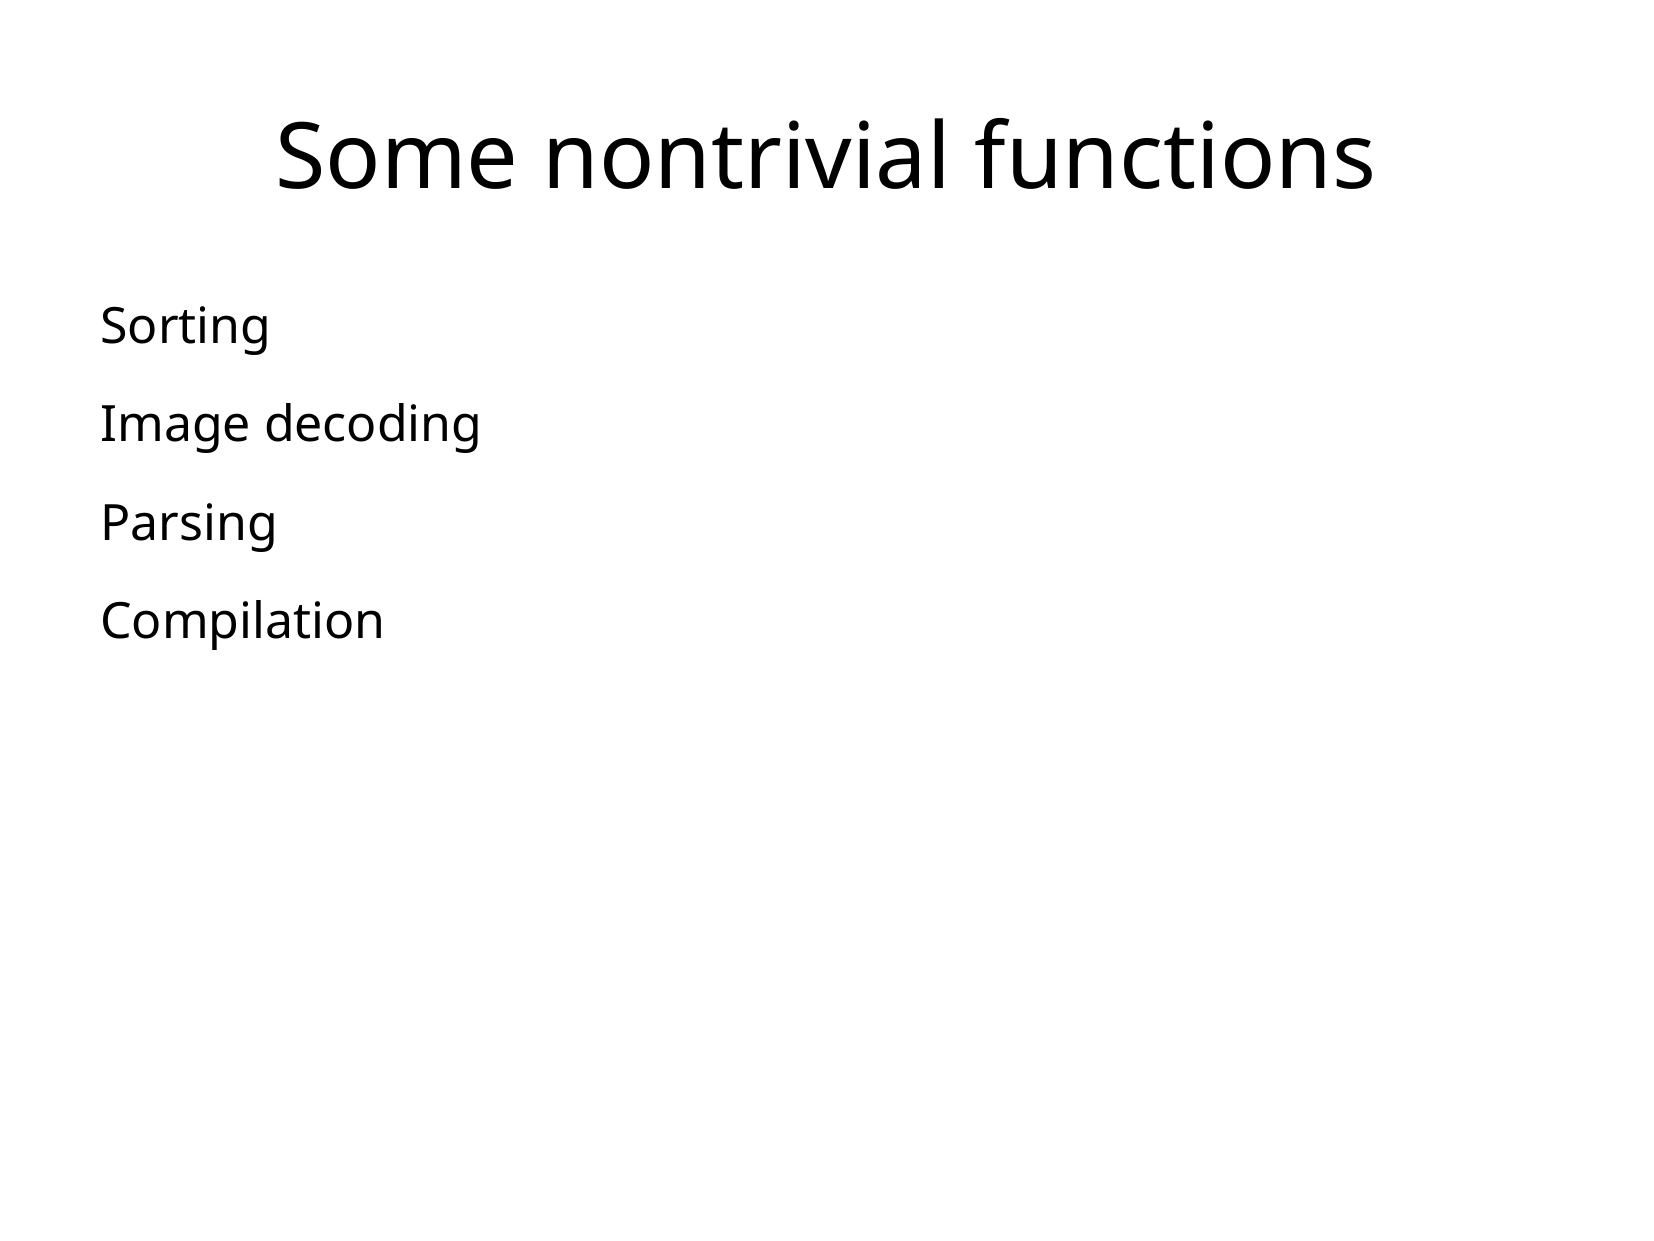

# Some nontrivial functions
Sorting
Image decoding
Parsing
Compilation